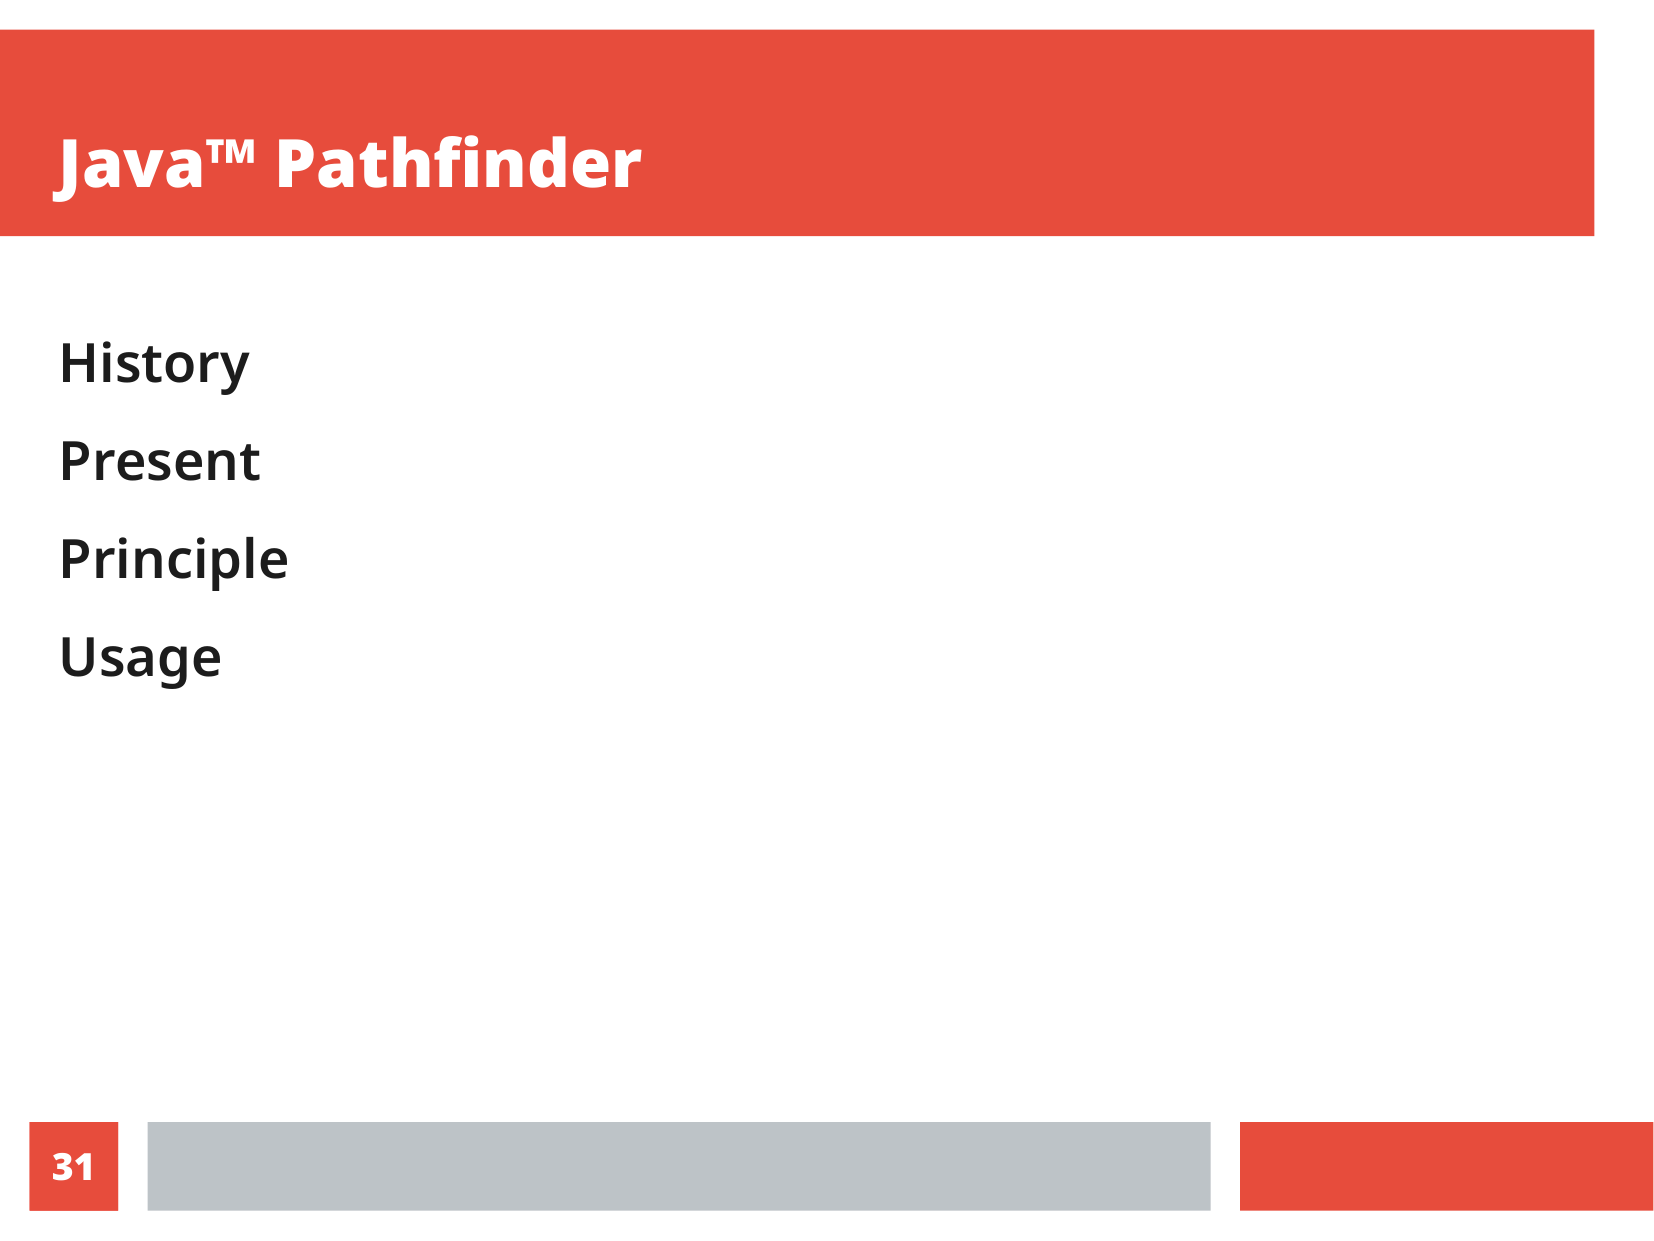

# Java™ Pathfinder
History
Present
Principle
Usage
31